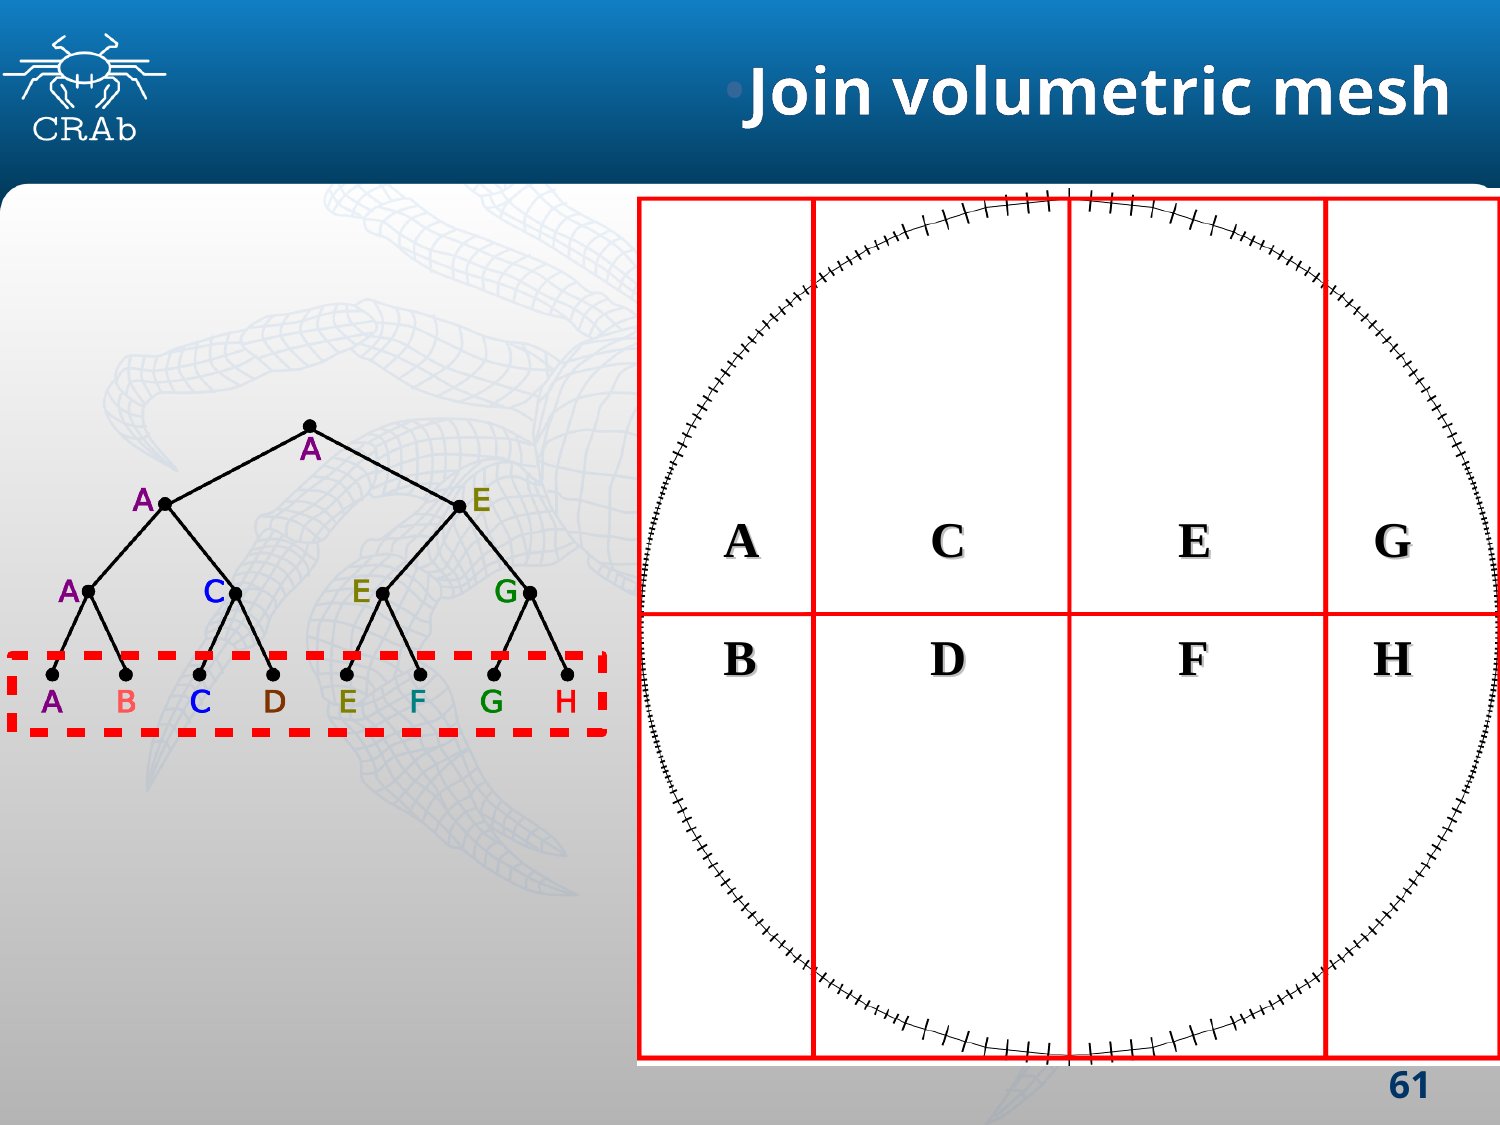

# Join volumetric mesh
A
C
E
G
B
D
F
H